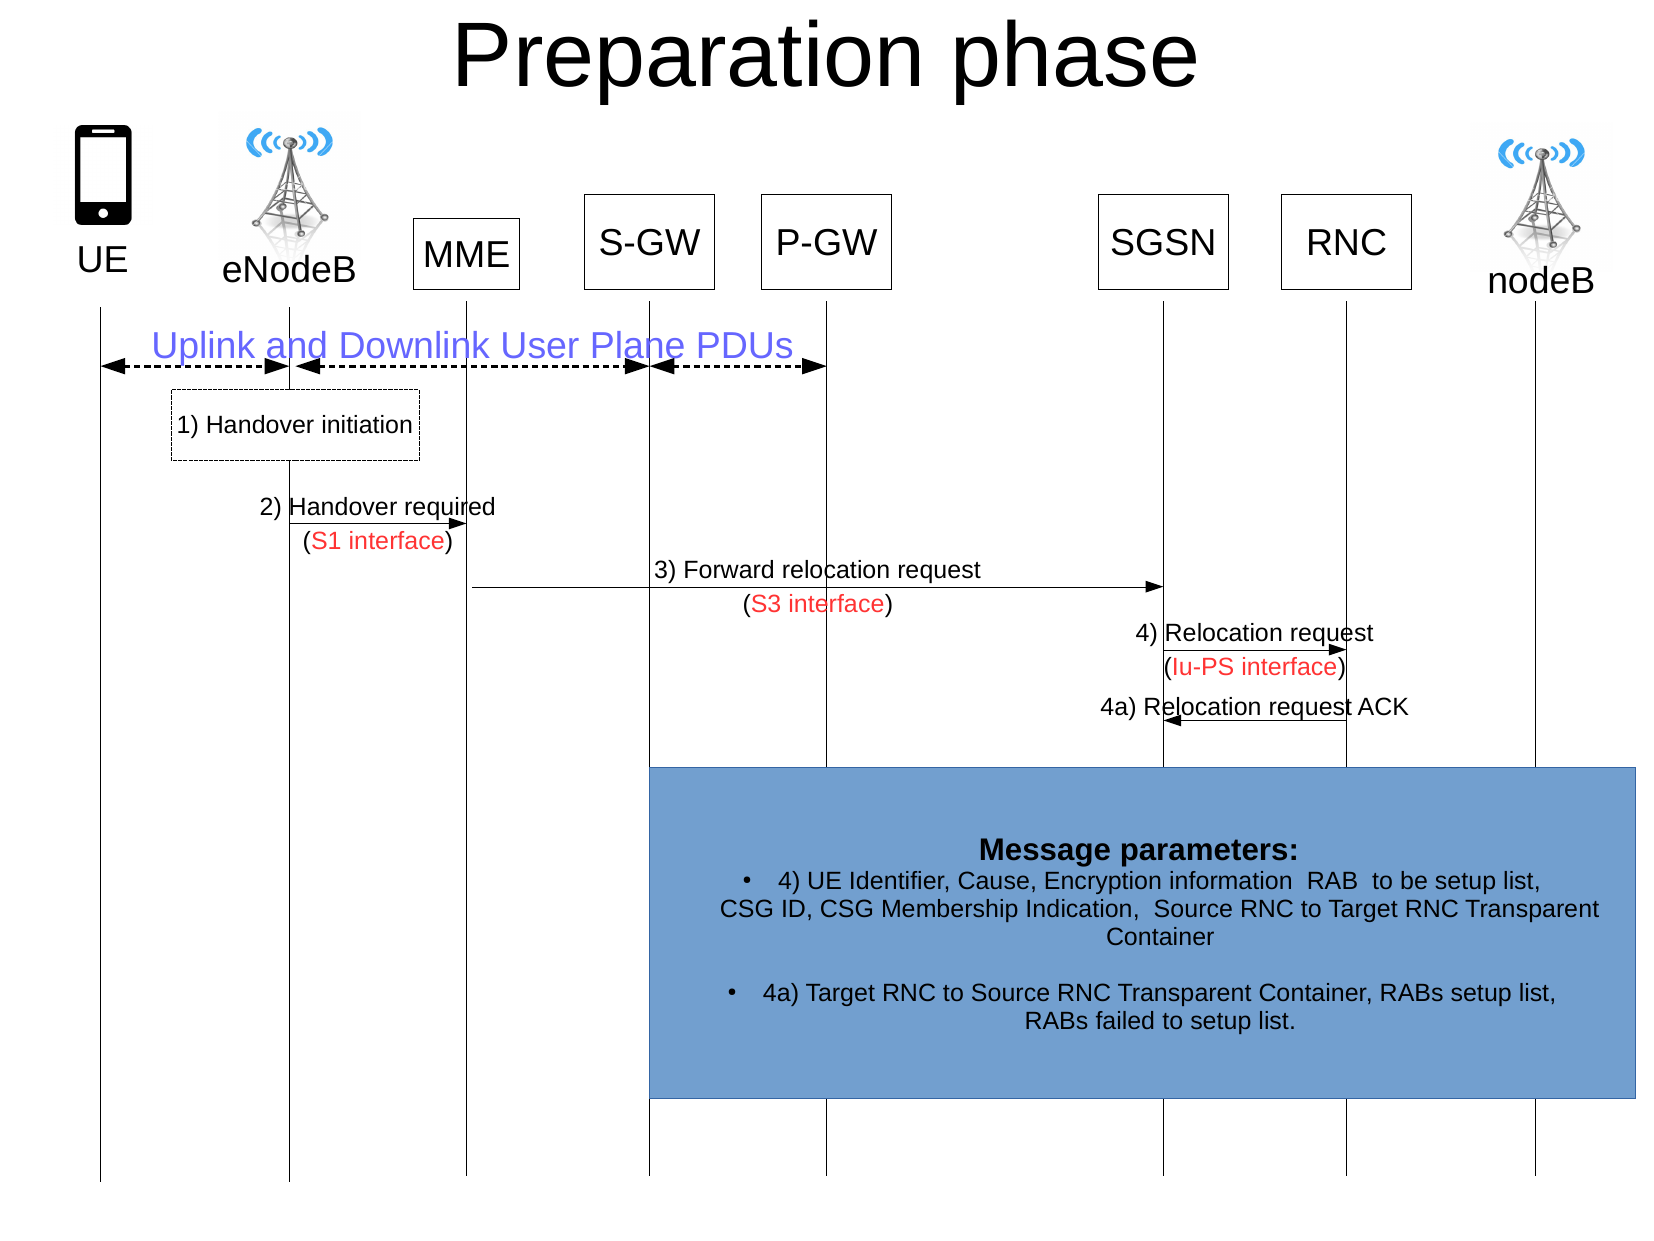

# Preparation phase
eNodeB
nodeB
UE
S-GW
P-GW
SGSN
RNC
MME
Uplink and Downlink User Plane PDUs
1) Handover initiation
2) Handover required
(S1 interface)
3) Forward relocation request
(S3 interface)
4) Relocation request
(Iu-PS interface)
4a) Relocation request ACK
Message parameters:
4) UE Identifier, Cause, Encryption information RAB to be setup list,
 CSG ID, CSG Membership Indication, Source RNC to Target RNC Transparent
Container
4a) Target RNC to Source RNC Transparent Container, RABs setup list,
RABs failed to setup list.